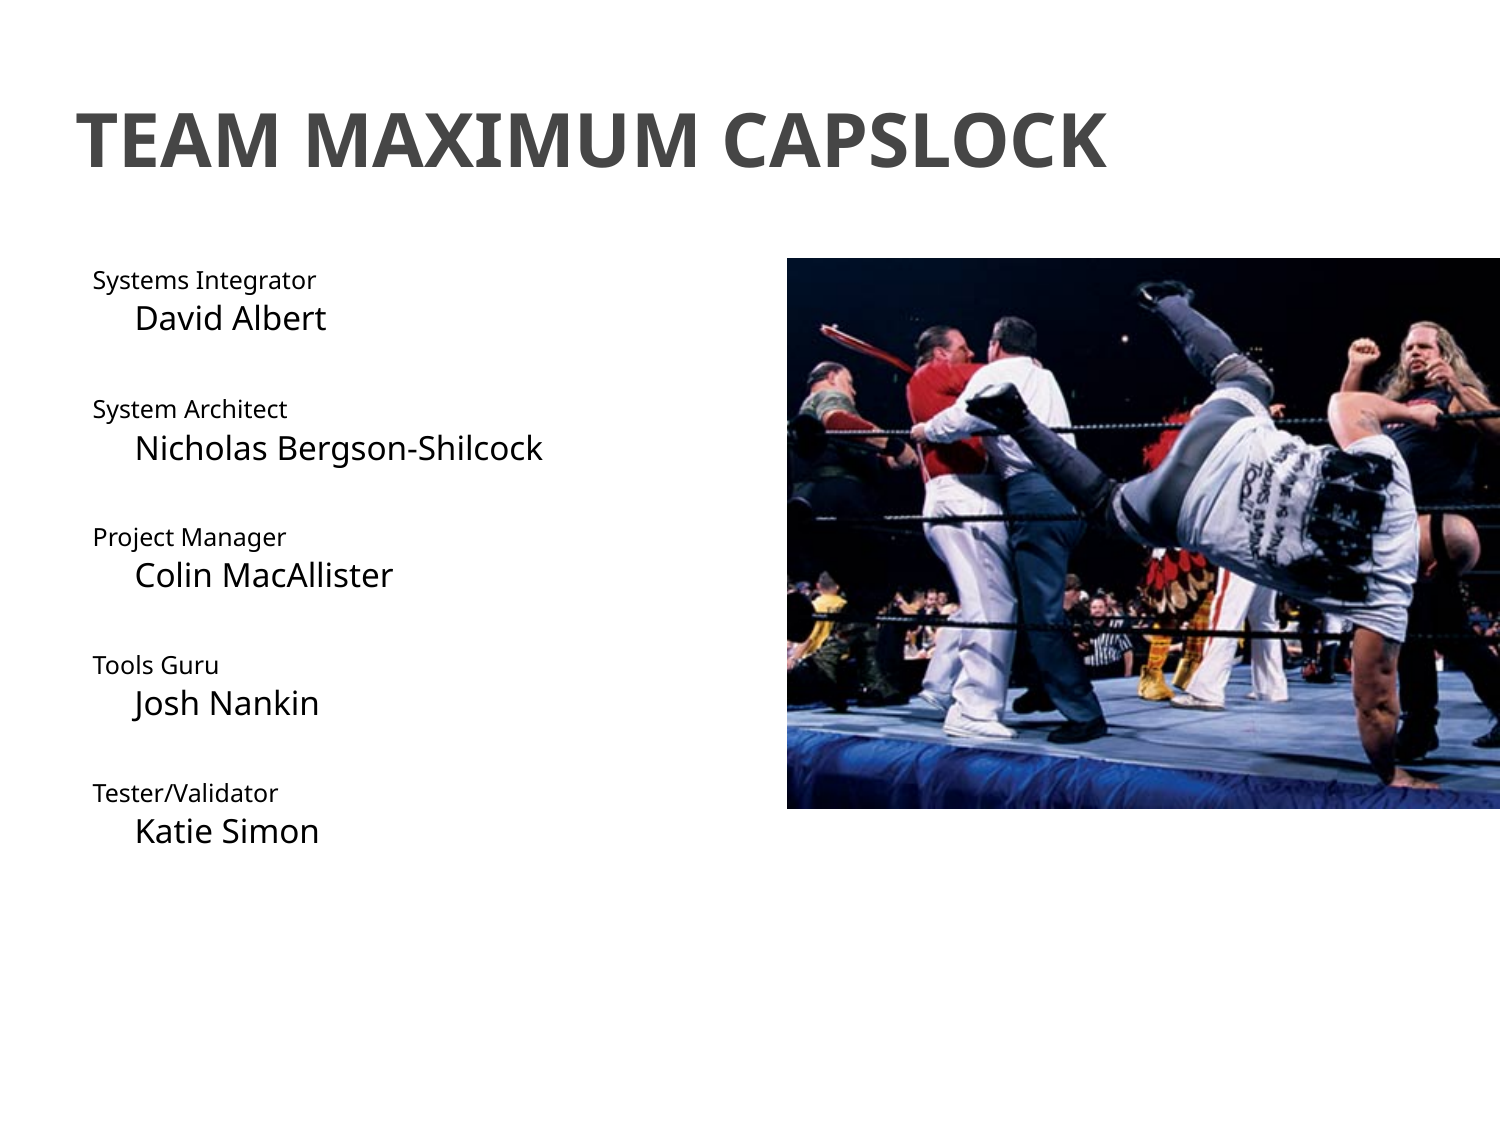

# TEAM MAXIMUM CAPSLOCK
Systems Integrator
David Albert
System Architect
Nicholas Bergson-Shilcock
Project Manager
Colin MacAllister
Tools Guru
Josh Nankin
Tester/Validator
Katie Simon